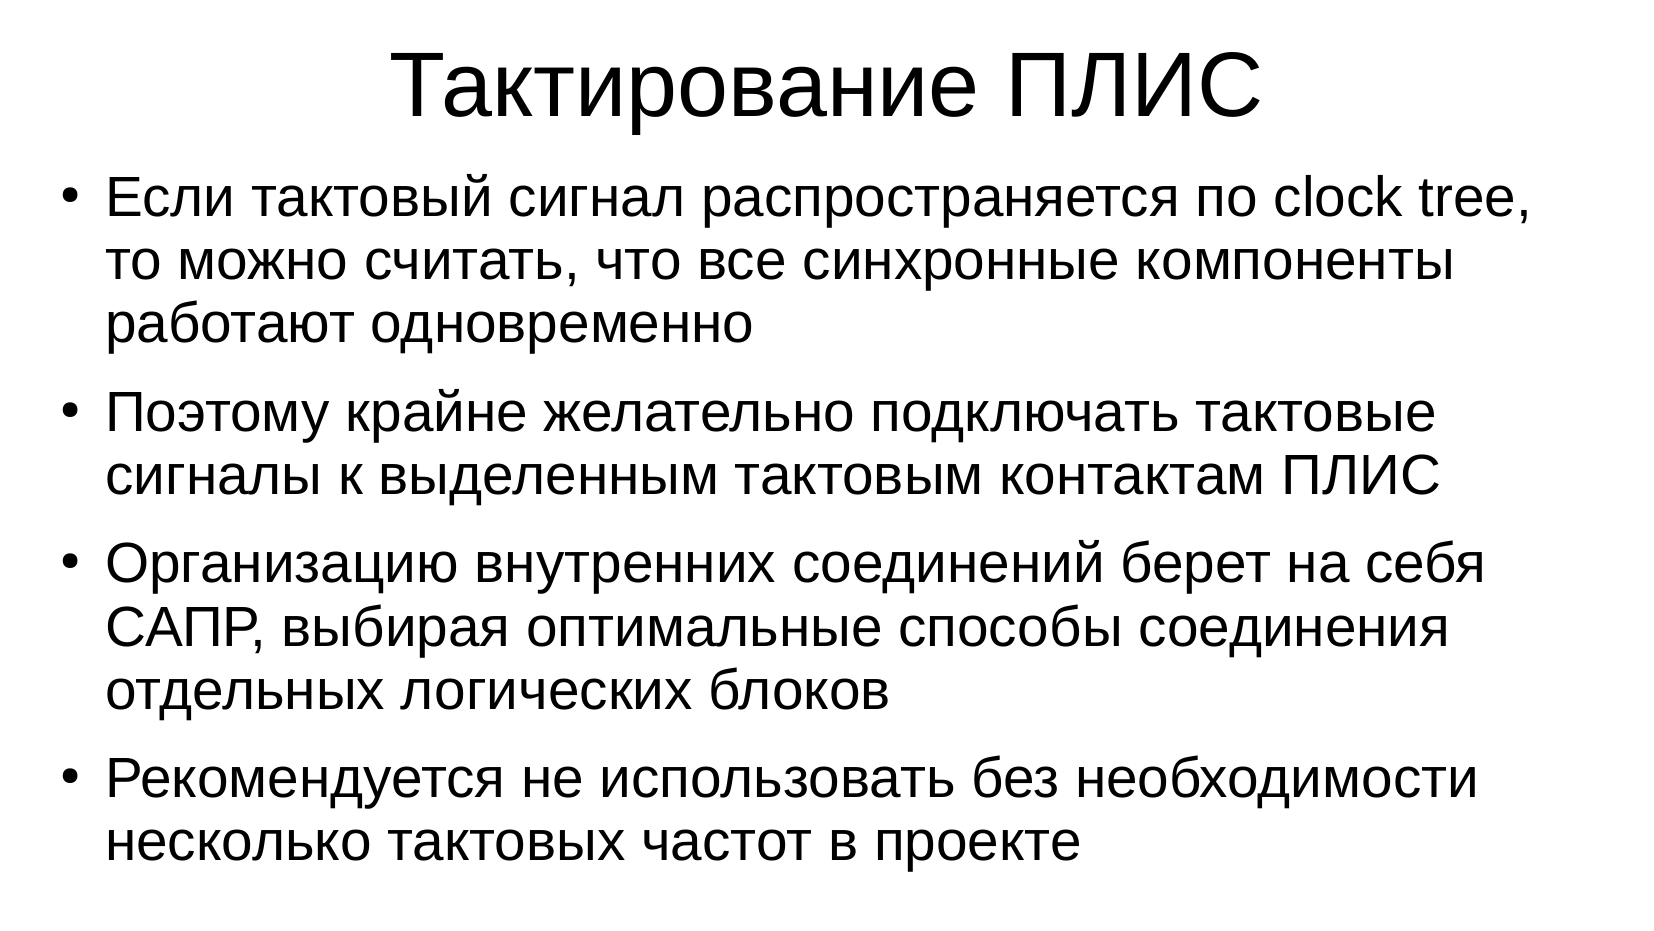

# Тактирование ПЛИС
Если тактовый сигнал распространяется по clock tree, то можно считать, что все синхронные компоненты работают одновременно
Поэтому крайне желательно подключать тактовые сигналы к выделенным тактовым контактам ПЛИС
Организацию внутренних соединений берет на себя САПР, выбирая оптимальные способы соединения отдельных логических блоков
Рекомендуется не использовать без необходимости несколько тактовых частот в проекте